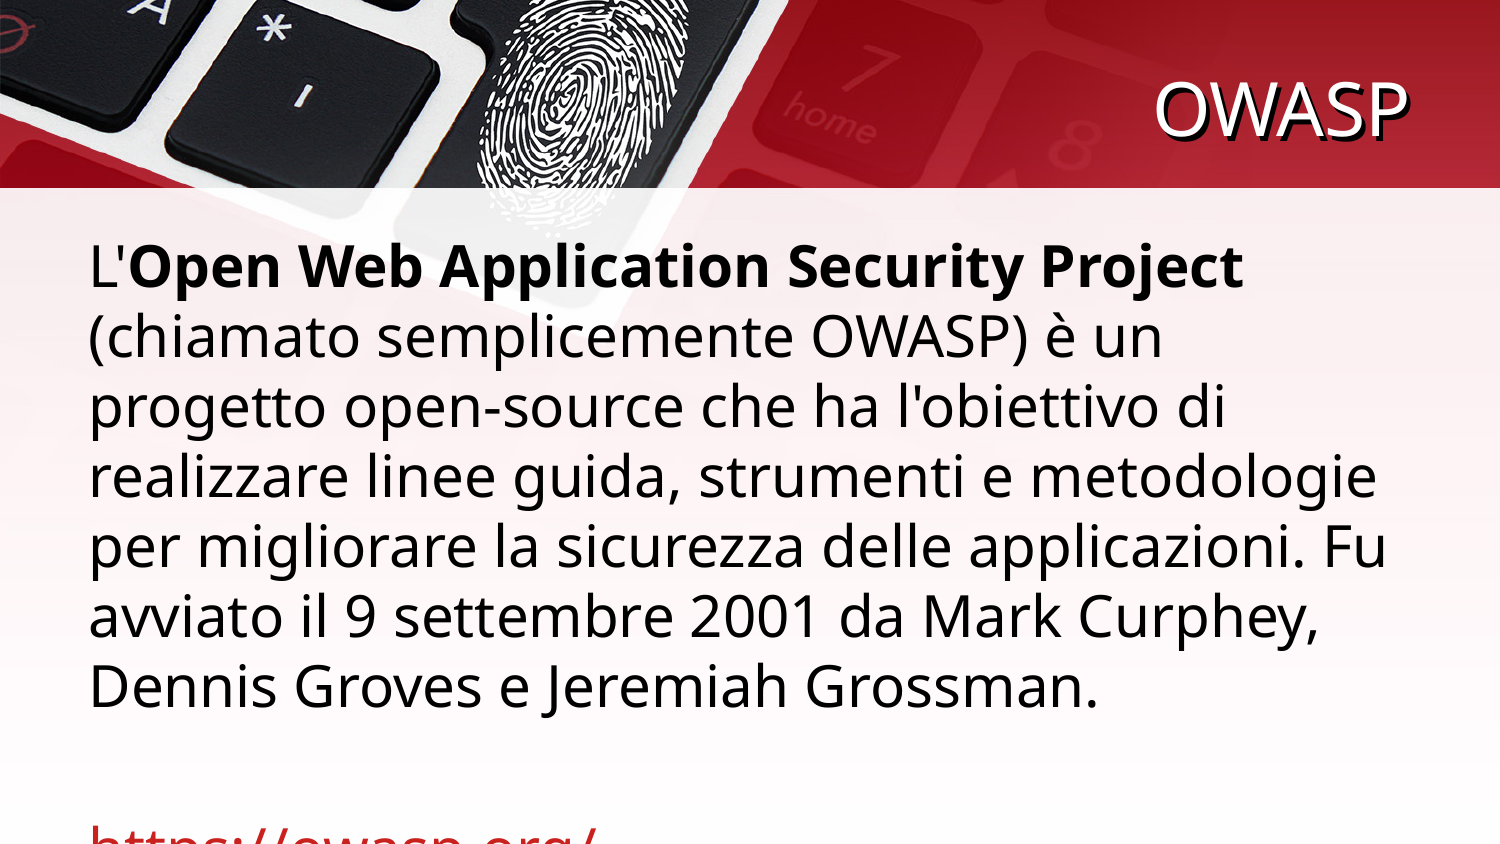

# OWASP
L'Open Web Application Security Project (chiamato semplicemente OWASP) è un progetto open-source che ha l'obiettivo di realizzare linee guida, strumenti e metodologie per migliorare la sicurezza delle applicazioni. Fu avviato il 9 settembre 2001 da Mark Curphey, Dennis Groves e Jeremiah Grossman.
https://owasp.org/